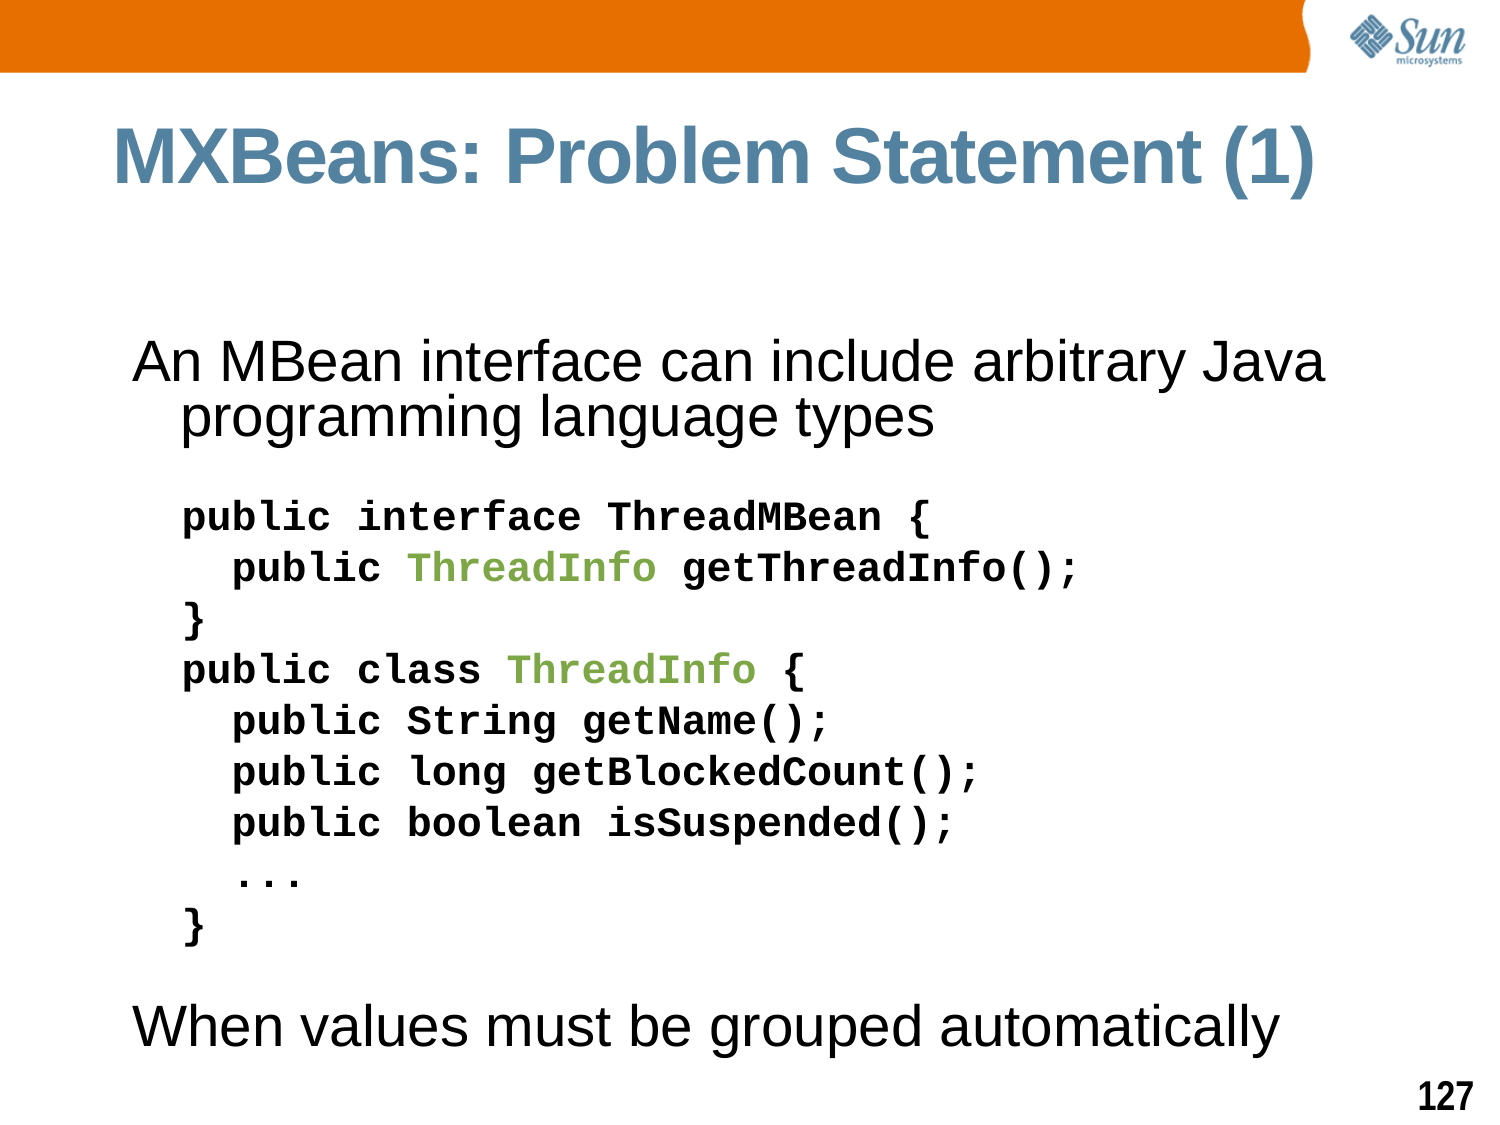

# MXBeans: Problem Statement (1)
An MBean interface can include arbitrary Java programming language types
When values must be grouped automatically
public interface ThreadMBean {
 public ThreadInfo getThreadInfo();
}
public class ThreadInfo {
 public String getName();
 public long getBlockedCount();
 public boolean isSuspended();
 ...
}